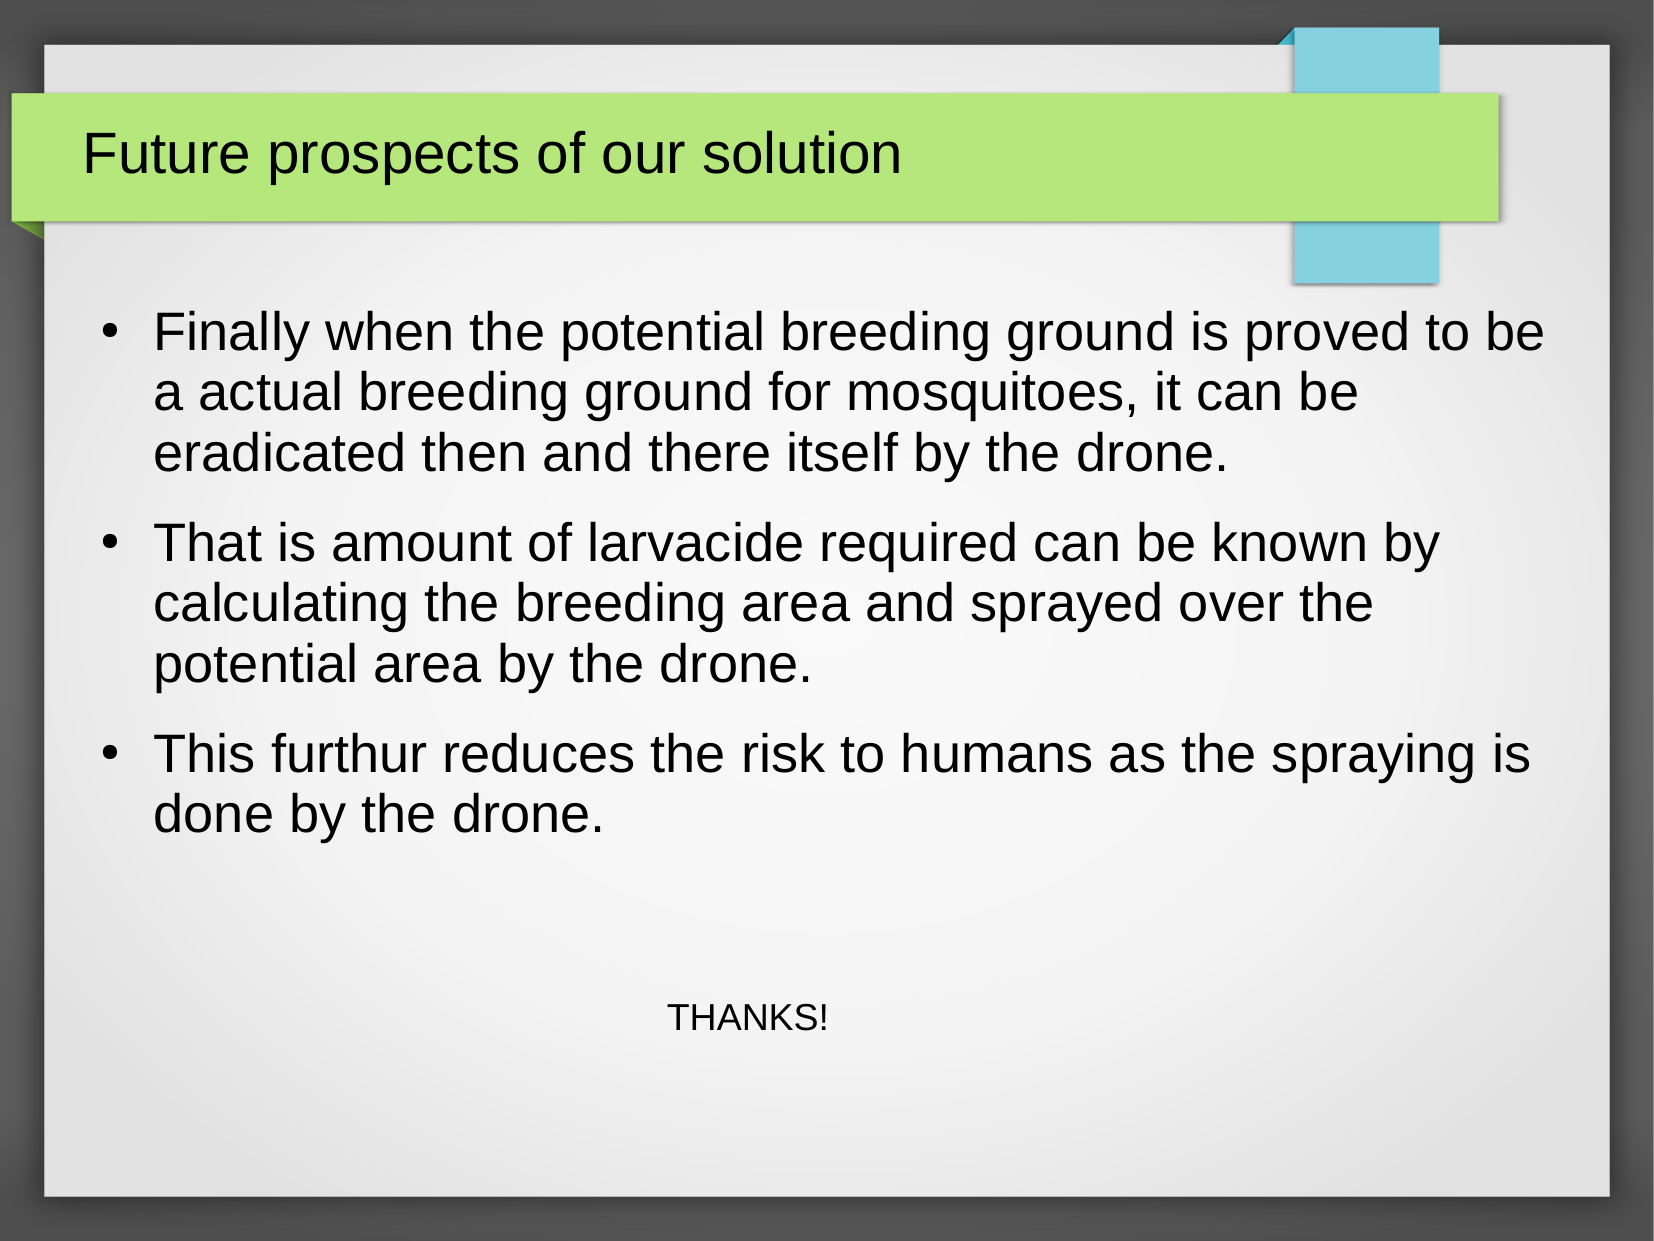

# Future prospects of our solution
Finally when the potential breeding ground is proved to be a actual breeding ground for mosquitoes, it can be eradicated then and there itself by the drone.
That is amount of larvacide required can be known by calculating the breeding area and sprayed over the potential area by the drone.
This furthur reduces the risk to humans as the spraying is done by the drone.
THANKS!